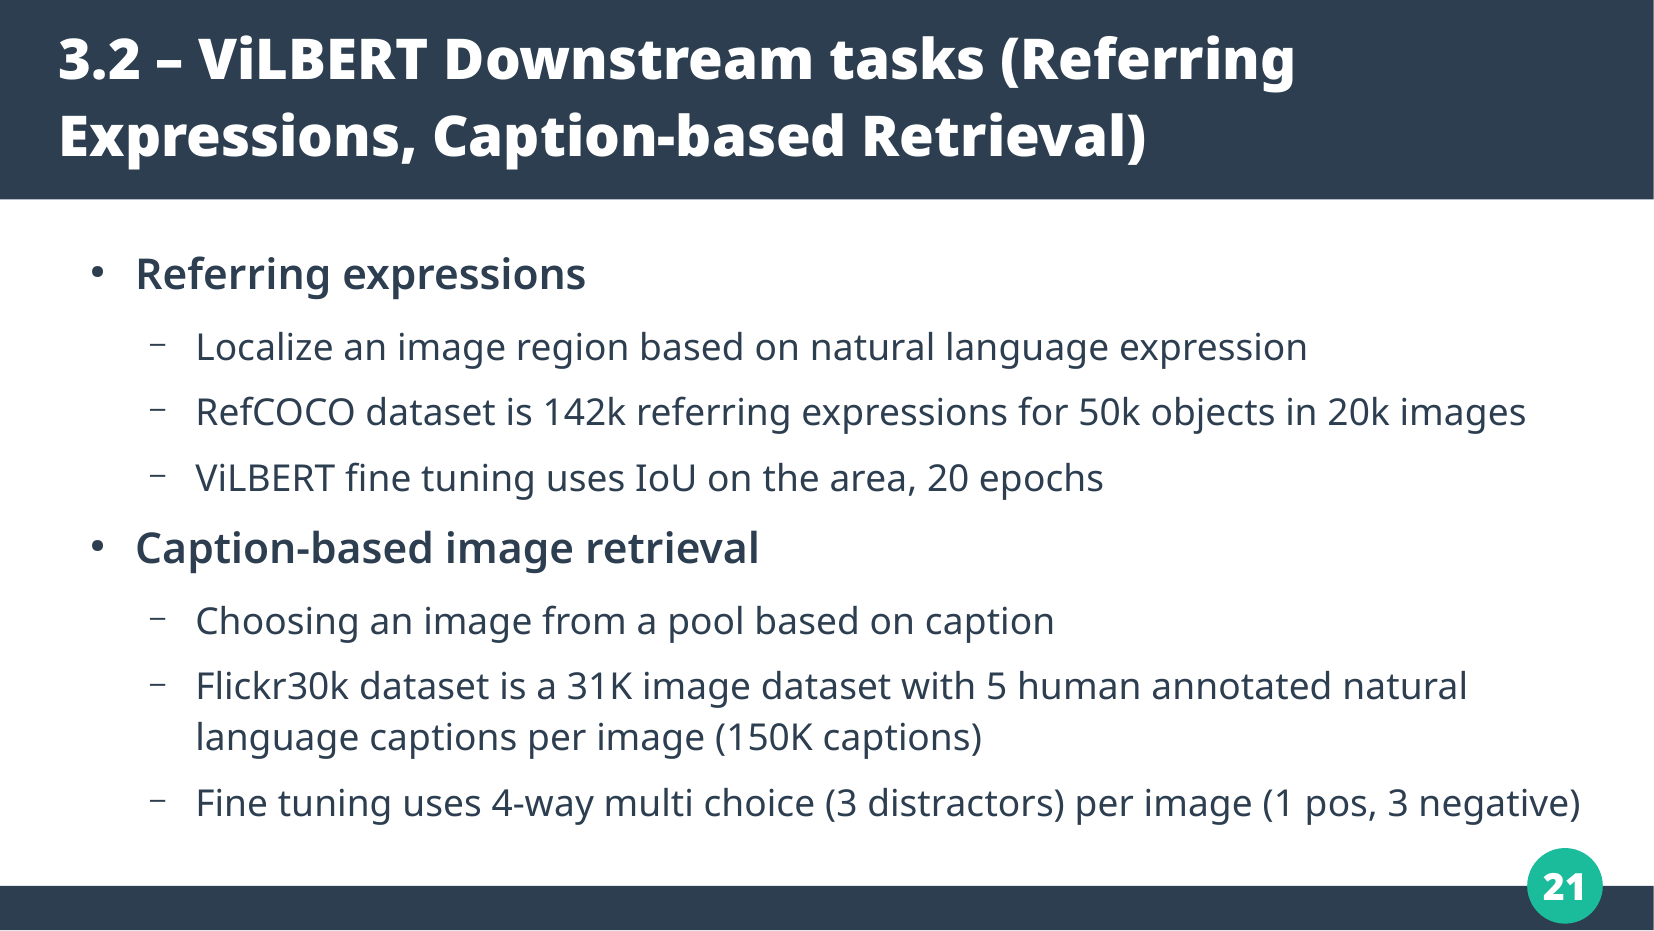

# 3.2 – ViLBERT Downstream tasks (Referring Expressions, Caption-based Retrieval)
Referring expressions
Localize an image region based on natural language expression
RefCOCO dataset is 142k referring expressions for 50k objects in 20k images
ViLBERT fine tuning uses IoU on the area, 20 epochs
Caption-based image retrieval
Choosing an image from a pool based on caption
Flickr30k dataset is a 31K image dataset with 5 human annotated natural language captions per image (150K captions)
Fine tuning uses 4-way multi choice (3 distractors) per image (1 pos, 3 negative)